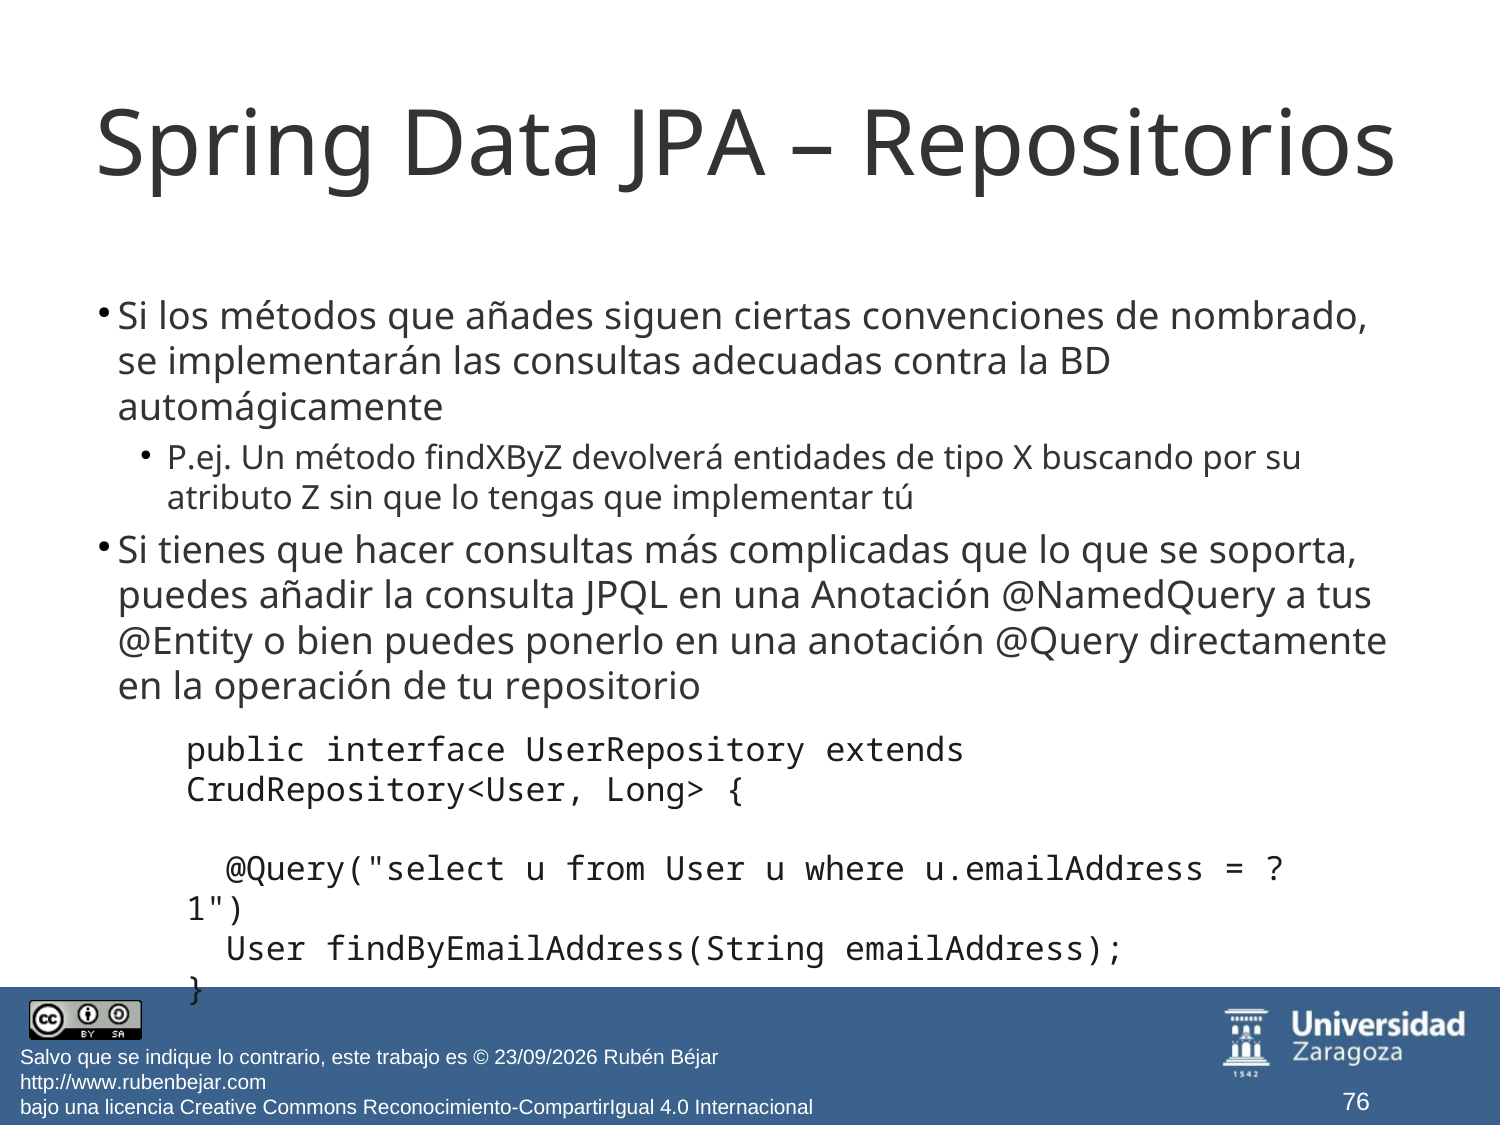

# Spring Data JPA – Repositorios
Si los métodos que añades siguen ciertas convenciones de nombrado, se implementarán las consultas adecuadas contra la BD automágicamente
P.ej. Un método findXByZ devolverá entidades de tipo X buscando por su atributo Z sin que lo tengas que implementar tú
Si tienes que hacer consultas más complicadas que lo que se soporta, puedes añadir la consulta JPQL en una Anotación @NamedQuery a tus @Entity o bien puedes ponerlo en una anotación @Query directamente en la operación de tu repositorio
public interface UserRepository extends CrudRepository<User, Long> {
 @Query("select u from User u where u.emailAddress = ?1")
 User findByEmailAddress(String emailAddress);
}